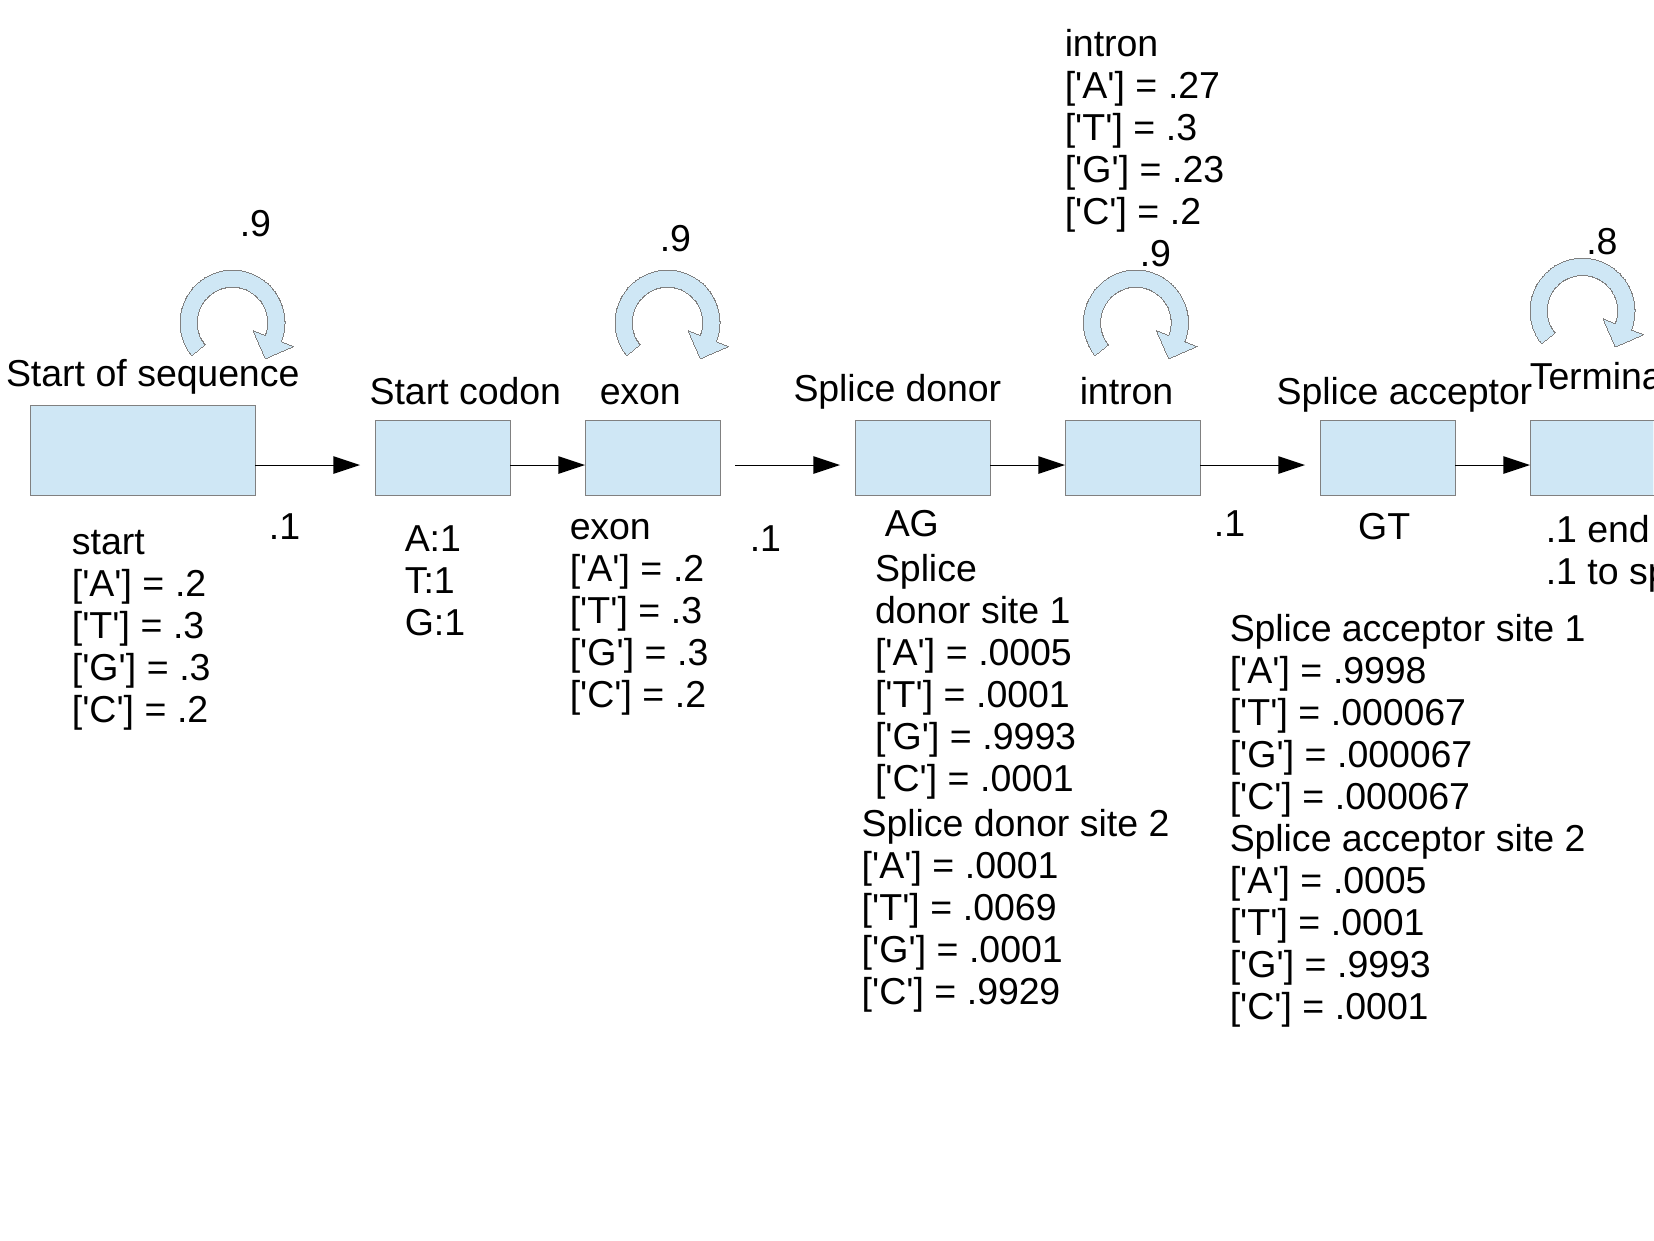

intron
['A'] = .27
['T'] = .3
['G'] = .23
['C'] = .2
.9
.9
.8
.9
Start of sequence
Terminal exon
Splice donor
Start codon
exon
intron
Splice acceptor
AG
.1
.1
GT
exon
['A'] = .2
['T'] = .3
['G'] = .3
['C'] = .2
.1 end
.1 to splice
A:1
T:1
G:1
.1
start
['A'] = .2
['T'] = .3
['G'] = .3
['C'] = .2
Splice donor site 1
['A'] = .0005
['T'] = .0001
['G'] = .9993
['C'] = .0001
Splice acceptor site 1
['A'] = .9998
['T'] = .000067
['G'] = .000067
['C'] = .000067
Splice acceptor site 2
['A'] = .0005
['T'] = .0001
['G'] = .9993
['C'] = .0001
Splice donor site 2
['A'] = .0001
['T'] = .0069
['G'] = .0001
['C'] = .9929